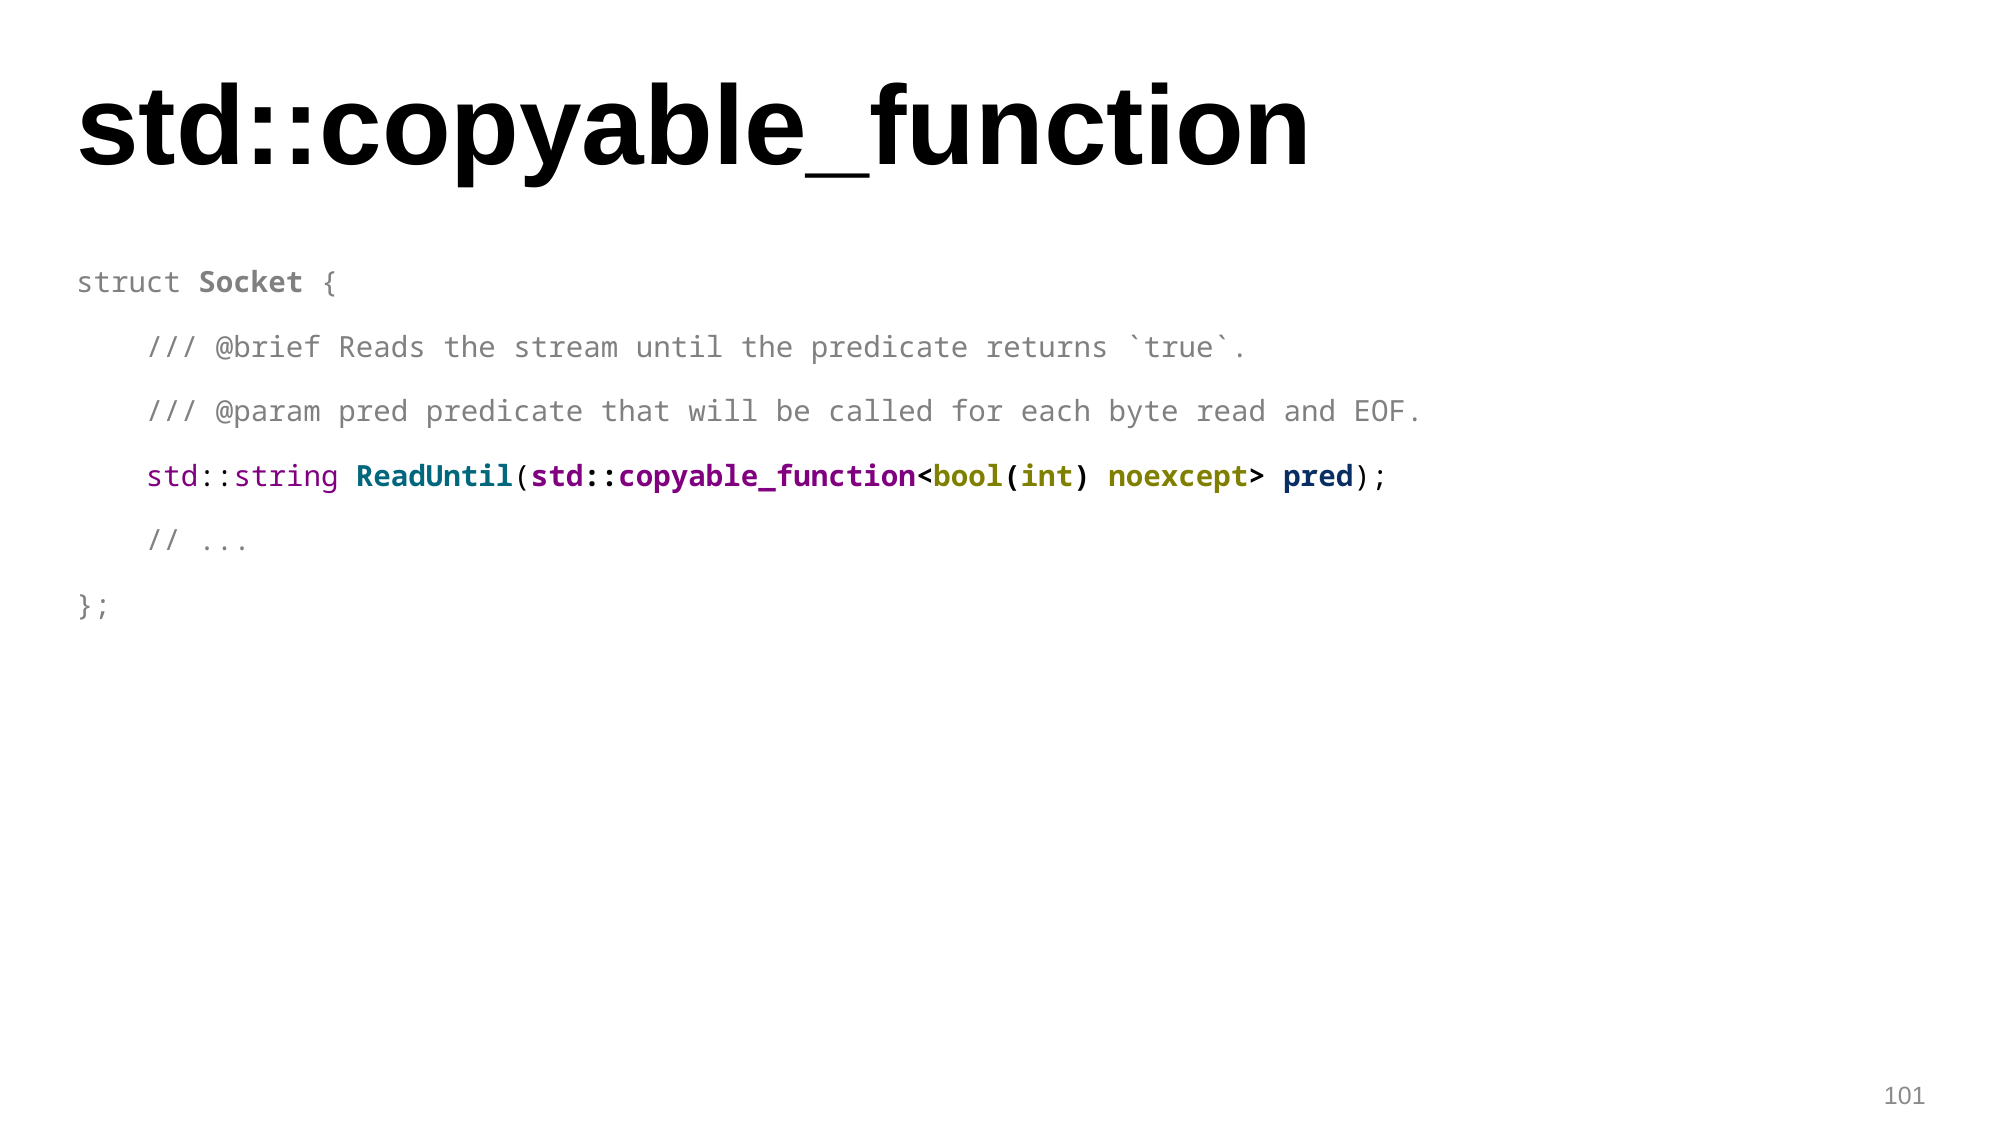

# std::copyable_function
struct Socket {
 /// @brief Reads the stream until the predicate returns `true`.
 /// @param pred predicate that will be called for each byte read and EOF.
 std::string ReadUntil(std::copyable_function<bool(int) noexcept> pred);
 // ...
};